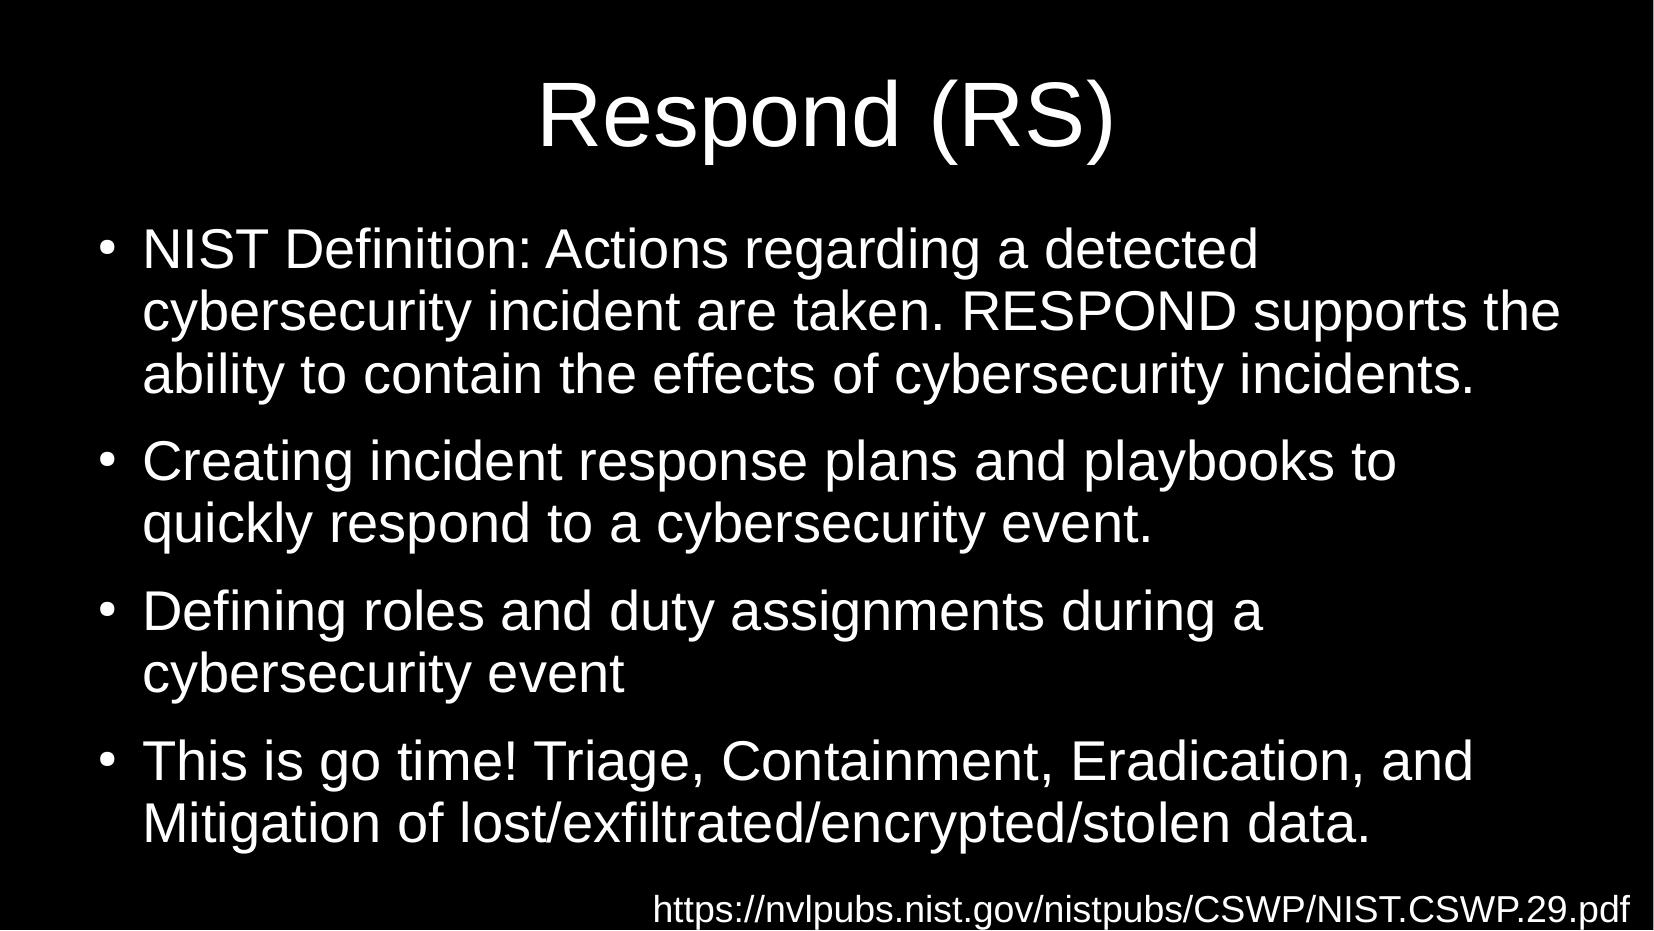

# Respond (RS)
NIST Definition: Actions regarding a detected cybersecurity incident are taken. RESPOND supports the ability to contain the effects of cybersecurity incidents.
Creating incident response plans and playbooks to quickly respond to a cybersecurity event.
Defining roles and duty assignments during a cybersecurity event
This is go time! Triage, Containment, Eradication, and Mitigation of lost/exfiltrated/encrypted/stolen data.
https://nvlpubs.nist.gov/nistpubs/CSWP/NIST.CSWP.29.pdf